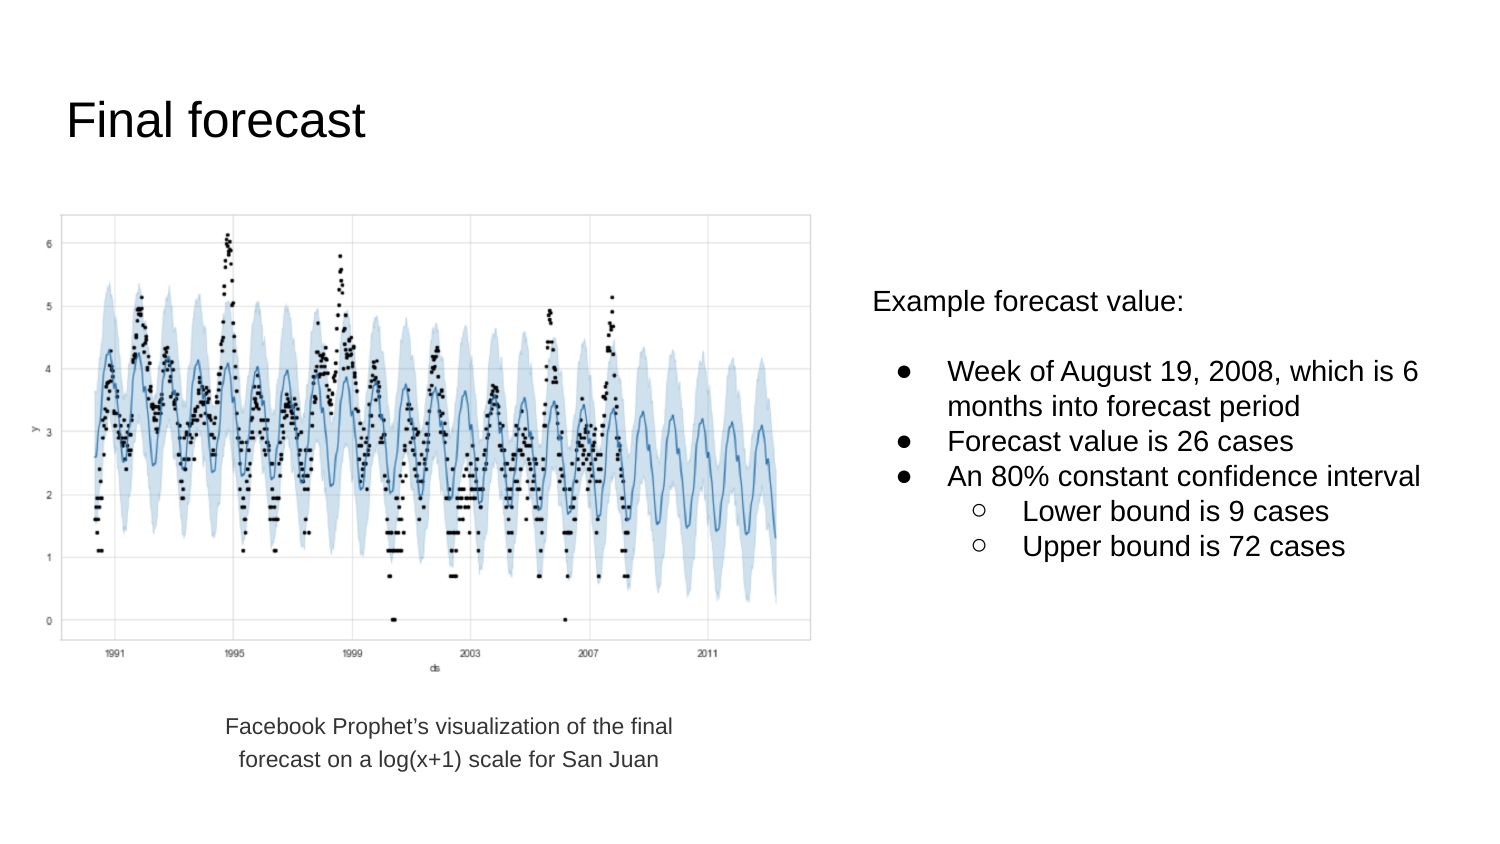

# Final forecast
Example forecast value:
Week of August 19, 2008, which is 6 months into forecast period
Forecast value is 26 cases
An 80% constant confidence interval
Lower bound is 9 cases
Upper bound is 72 cases
Facebook Prophet’s visualization of the final forecast on a log(x+1) scale for San Juan